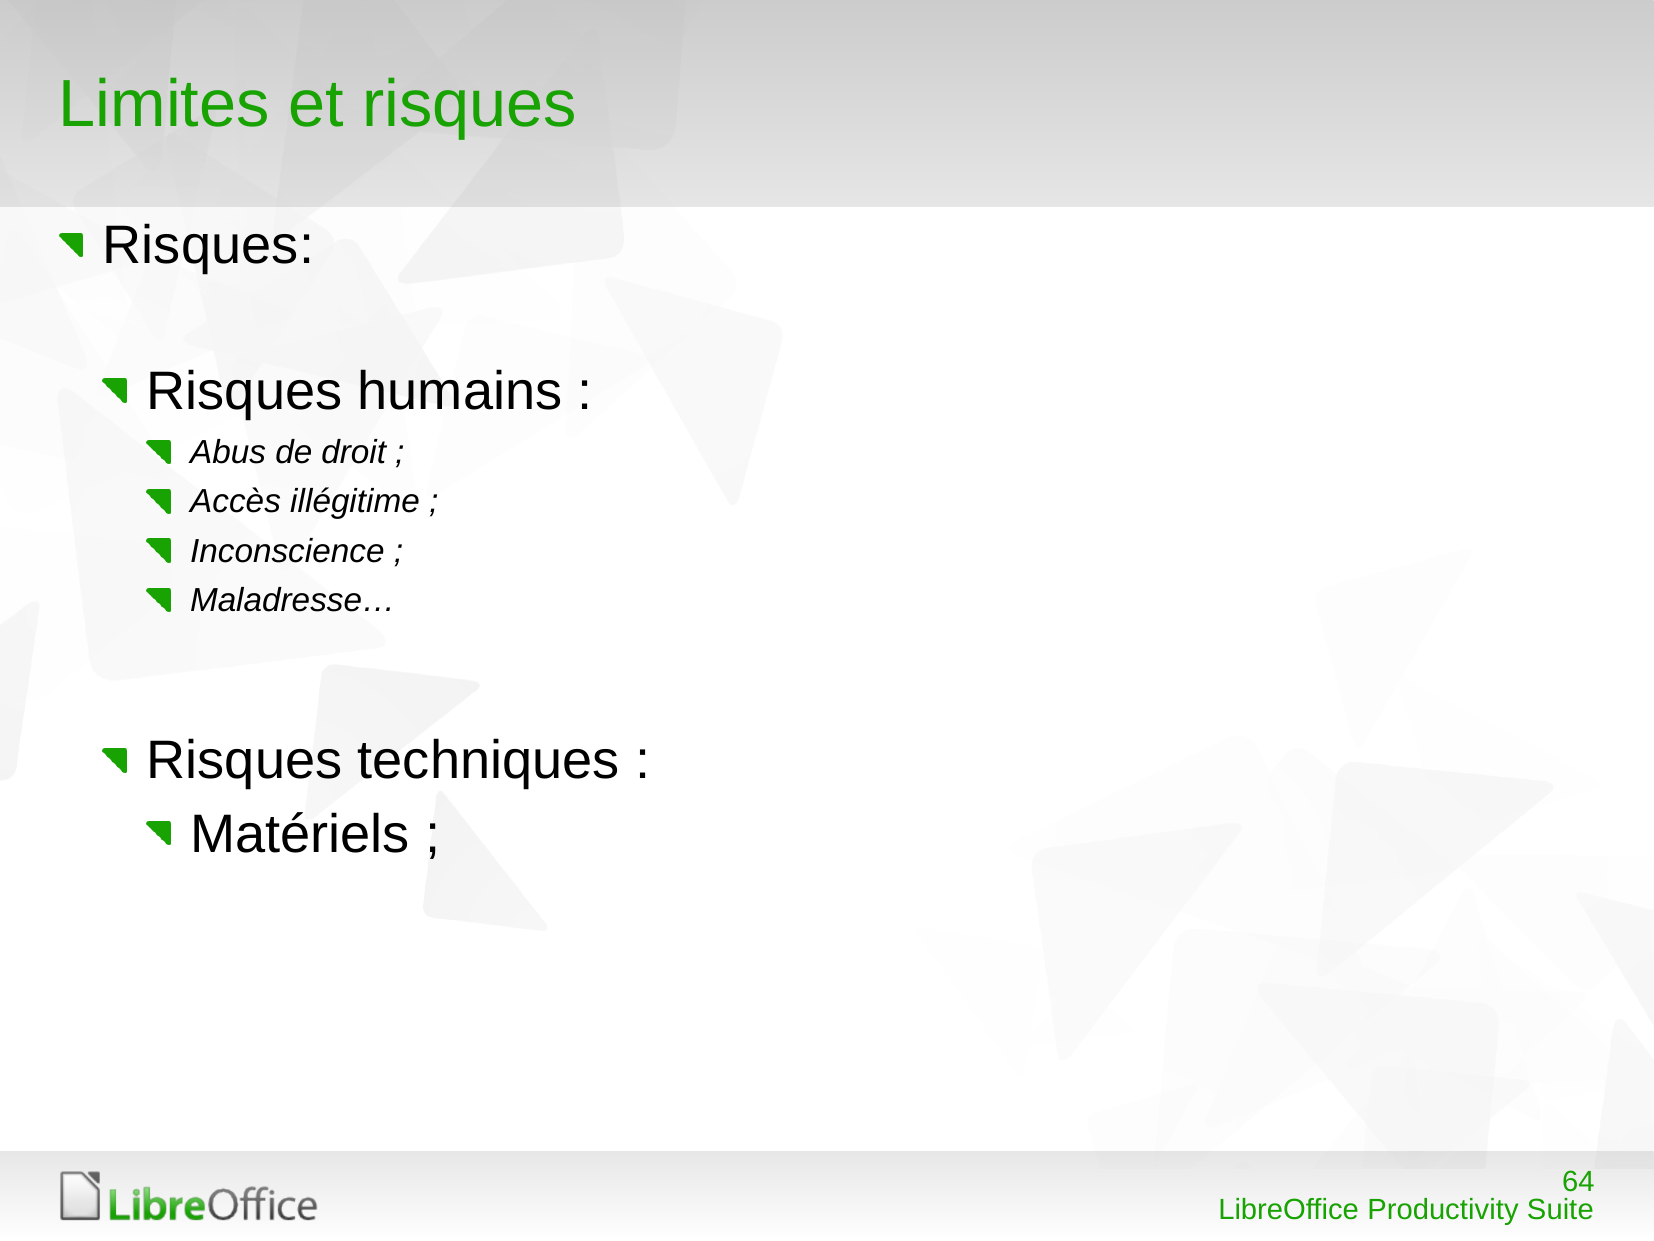

# Limites et risques
Risques:
Risques humains :
Abus de droit ;
Accès illégitime ;
Inconscience ;
Maladresse…
Risques techniques :
Matériels ;
64
LibreOffice Productivity Suite